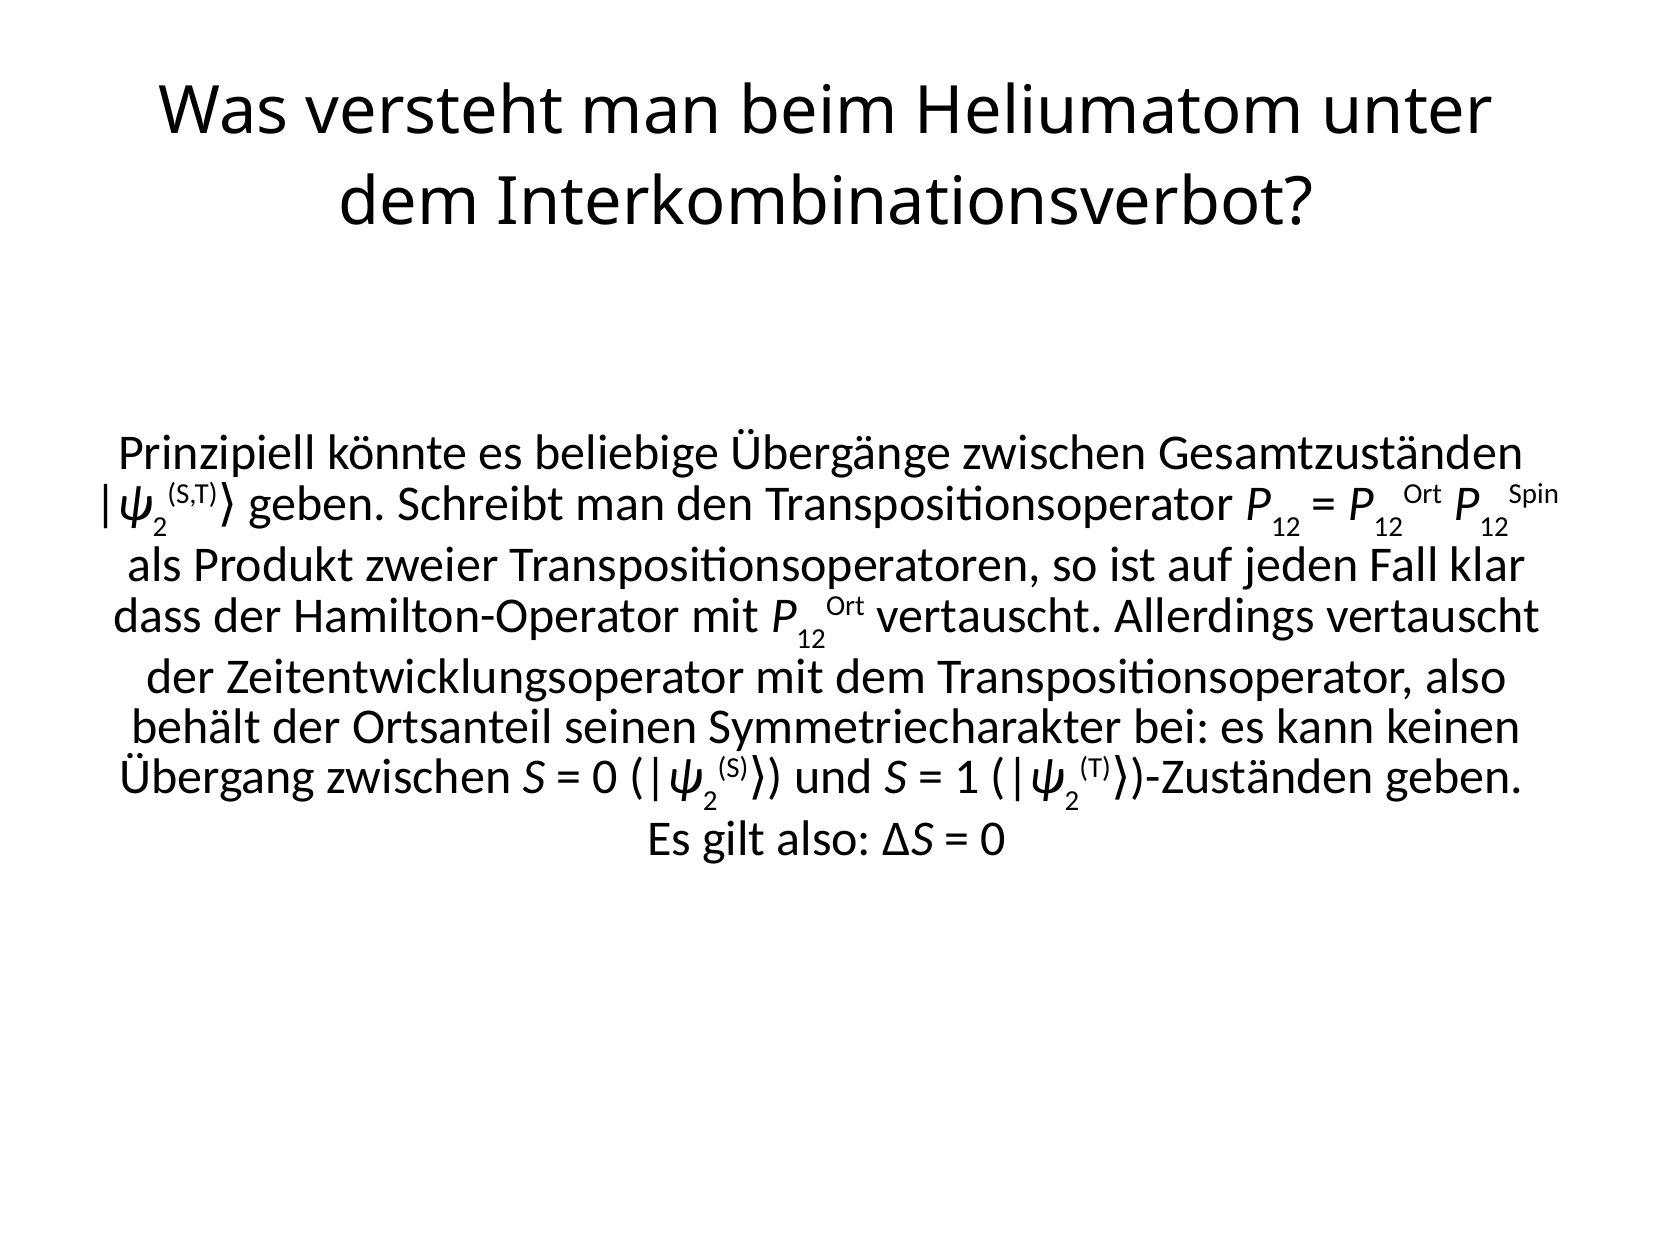

# Was versteht man beim Heliumatom unter dem Interkombinationsverbot?
Prinzipiell könnte es beliebige Übergänge zwischen Gesamtzuständen
|ψ2(S,T)⟩ geben. Schreibt man den Transpositionsoperator P12 = P12Ort P12Spin als Produkt zweier Transpositionsoperatoren, so ist auf jeden Fall klar dass der Hamilton-Operator mit P12Ort vertauscht. Allerdings vertauscht der Zeitentwicklungsoperator mit dem Transpositionsoperator, also behält der Ortsanteil seinen Symmetriecharakter bei: es kann keinen Übergang zwischen S = 0 (|ψ2(S)⟩) und S = 1 (|ψ2(T)⟩)-Zuständen geben.
Es gilt also: ΔS = 0